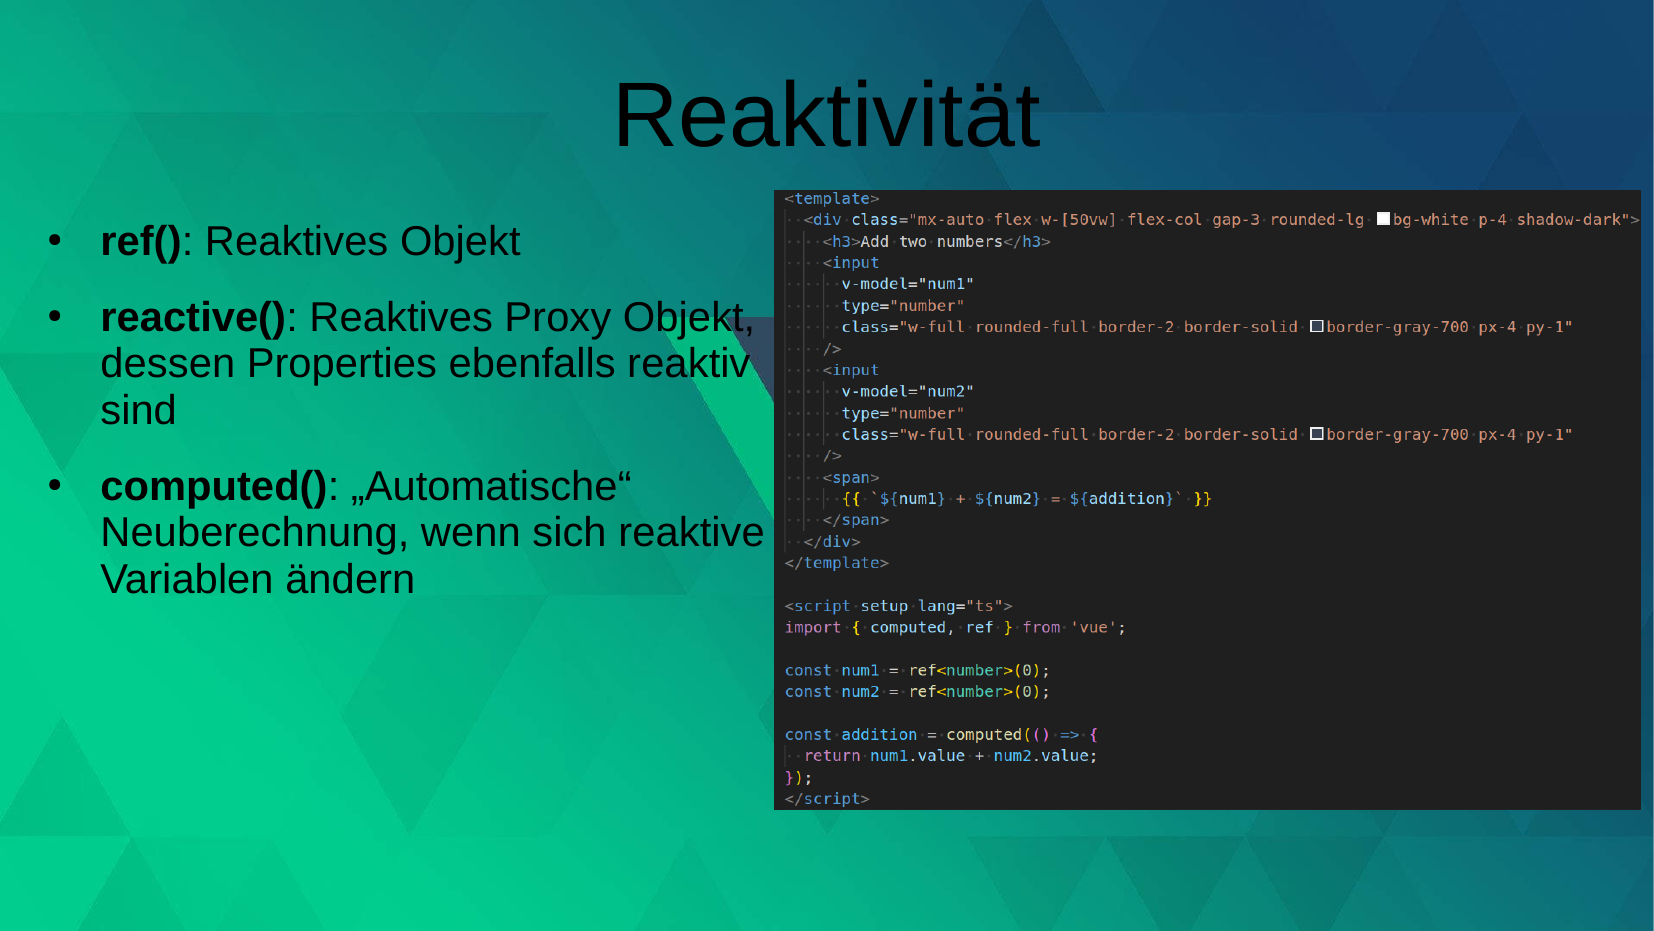

# Reaktivität
ref(): Reaktives Objekt
reactive(): Reaktives Proxy Objekt, dessen Properties ebenfalls reaktiv sind
computed(): „Automatische“ Neuberechnung, wenn sich reaktive Variablen ändern